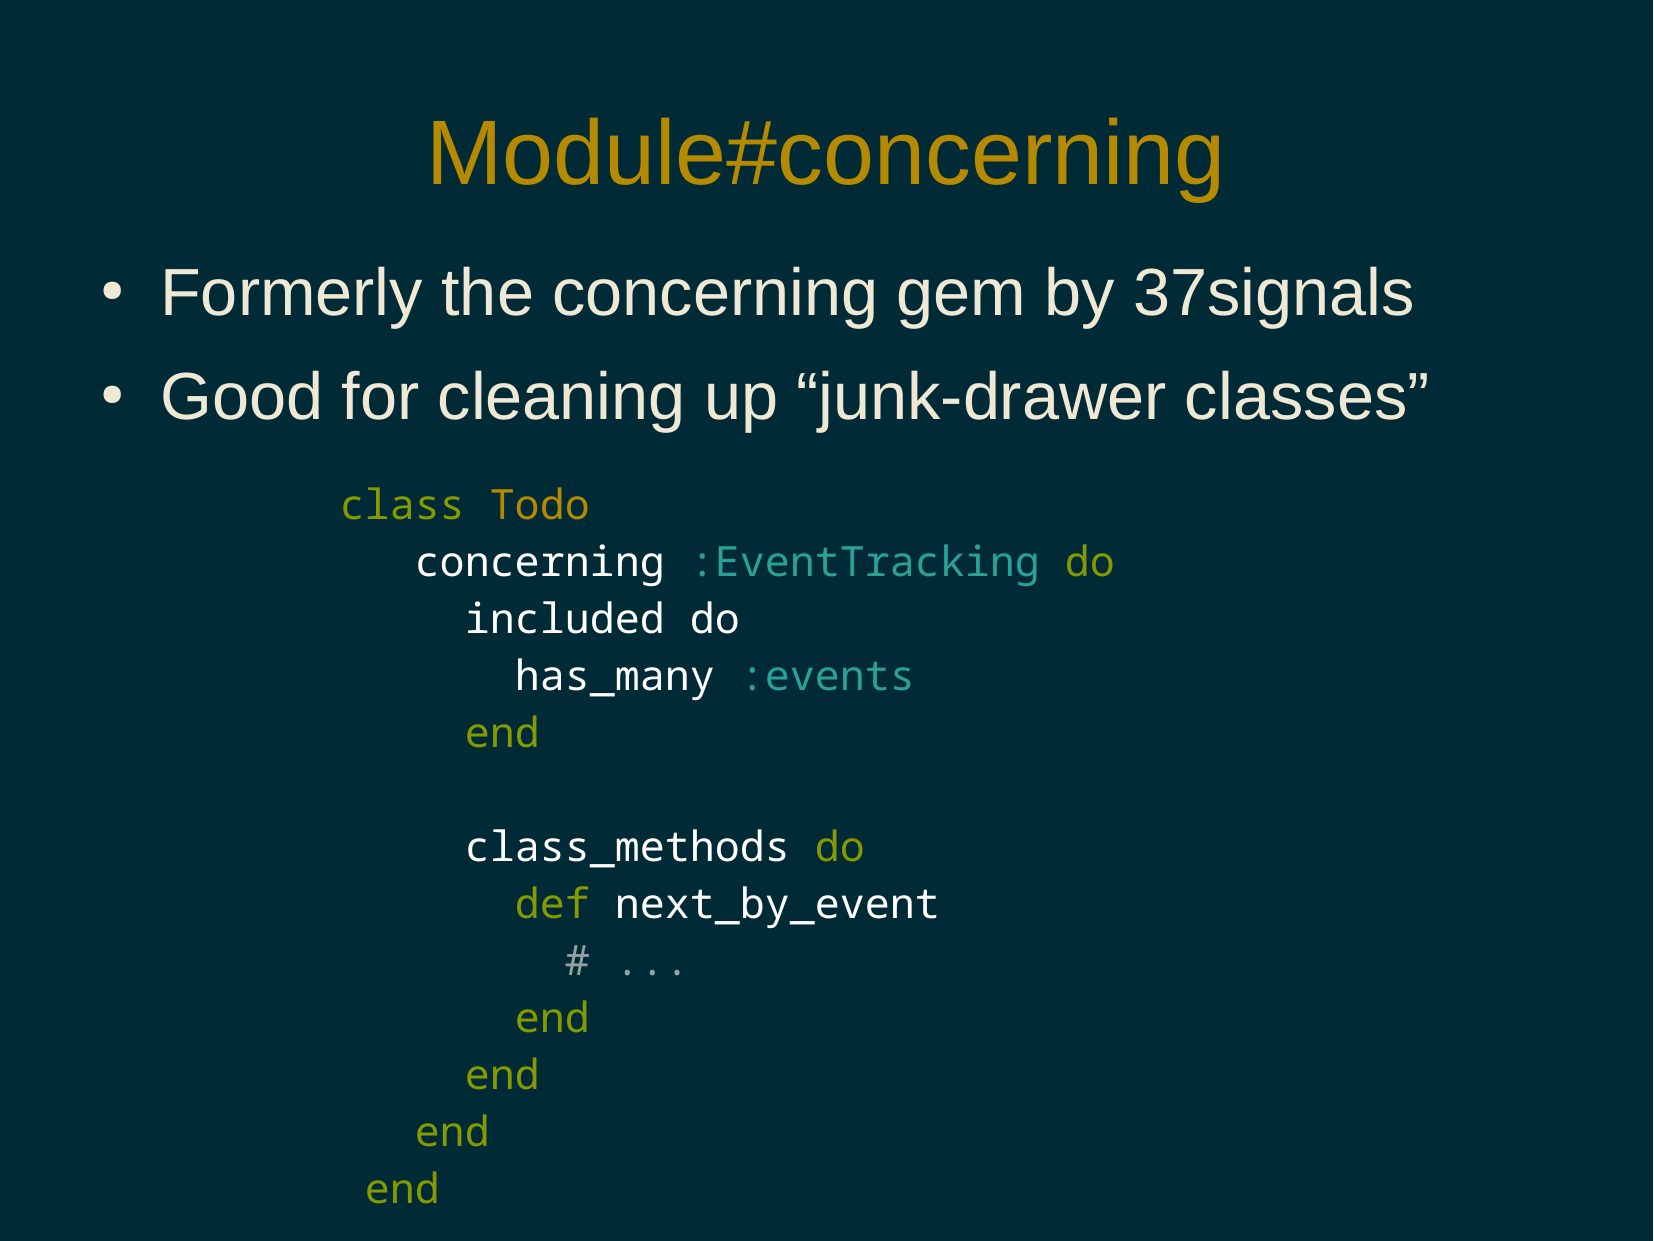

# Module#concerning
Formerly the concerning gem by 37signals
Good for cleaning up “junk-drawer classes”
 class Todo
 concerning :EventTracking do
 included do
 has_many :events
 end
 class_methods do
 def next_by_event
 # ...
 end
 end
 end
 end